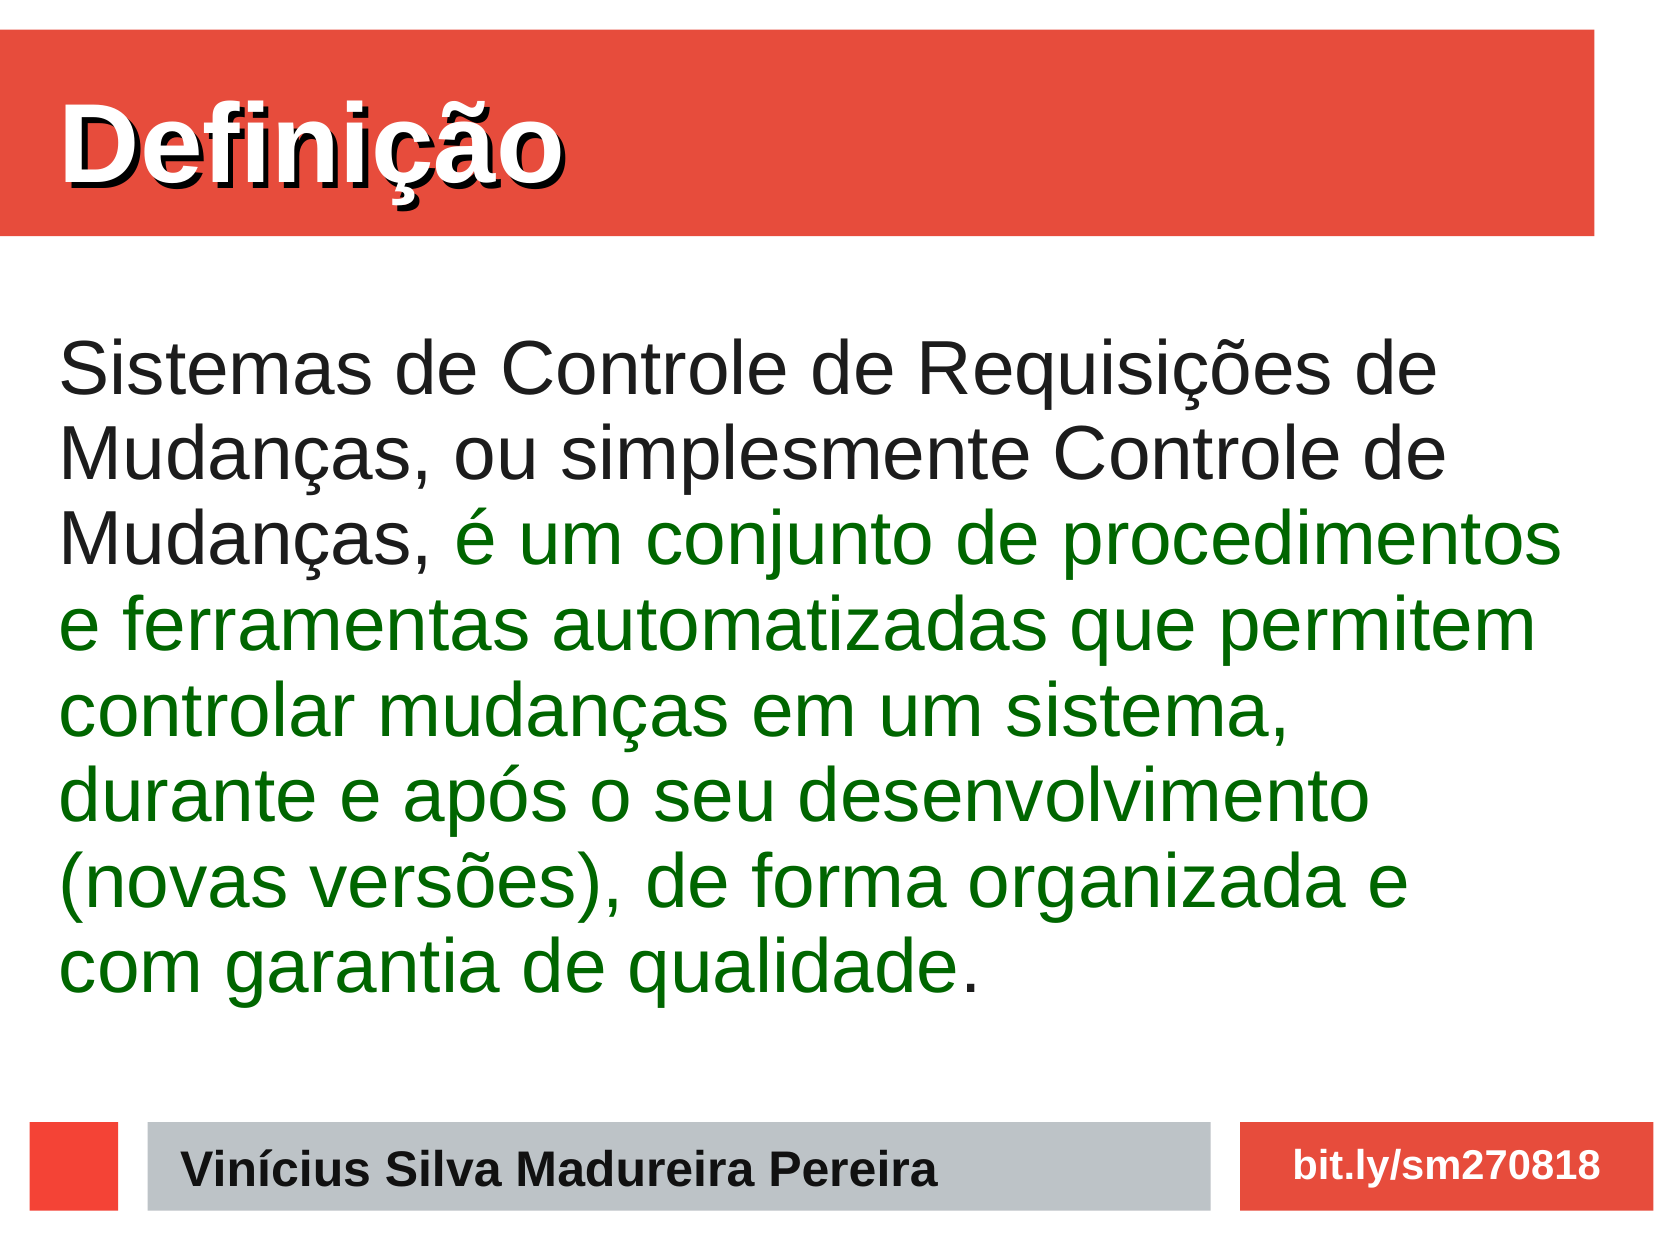

# Definição
Sistemas de Controle de Requisições de Mudanças, ou simplesmente Controle de Mudanças, é um conjunto de procedimentos e ferramentas automatizadas que permitem controlar mudanças em um sistema, durante e após o seu desenvolvimento (novas versões), de forma organizada e com garantia de qualidade.
Vinícius Silva Madureira Pereira
bit.ly/sm270818